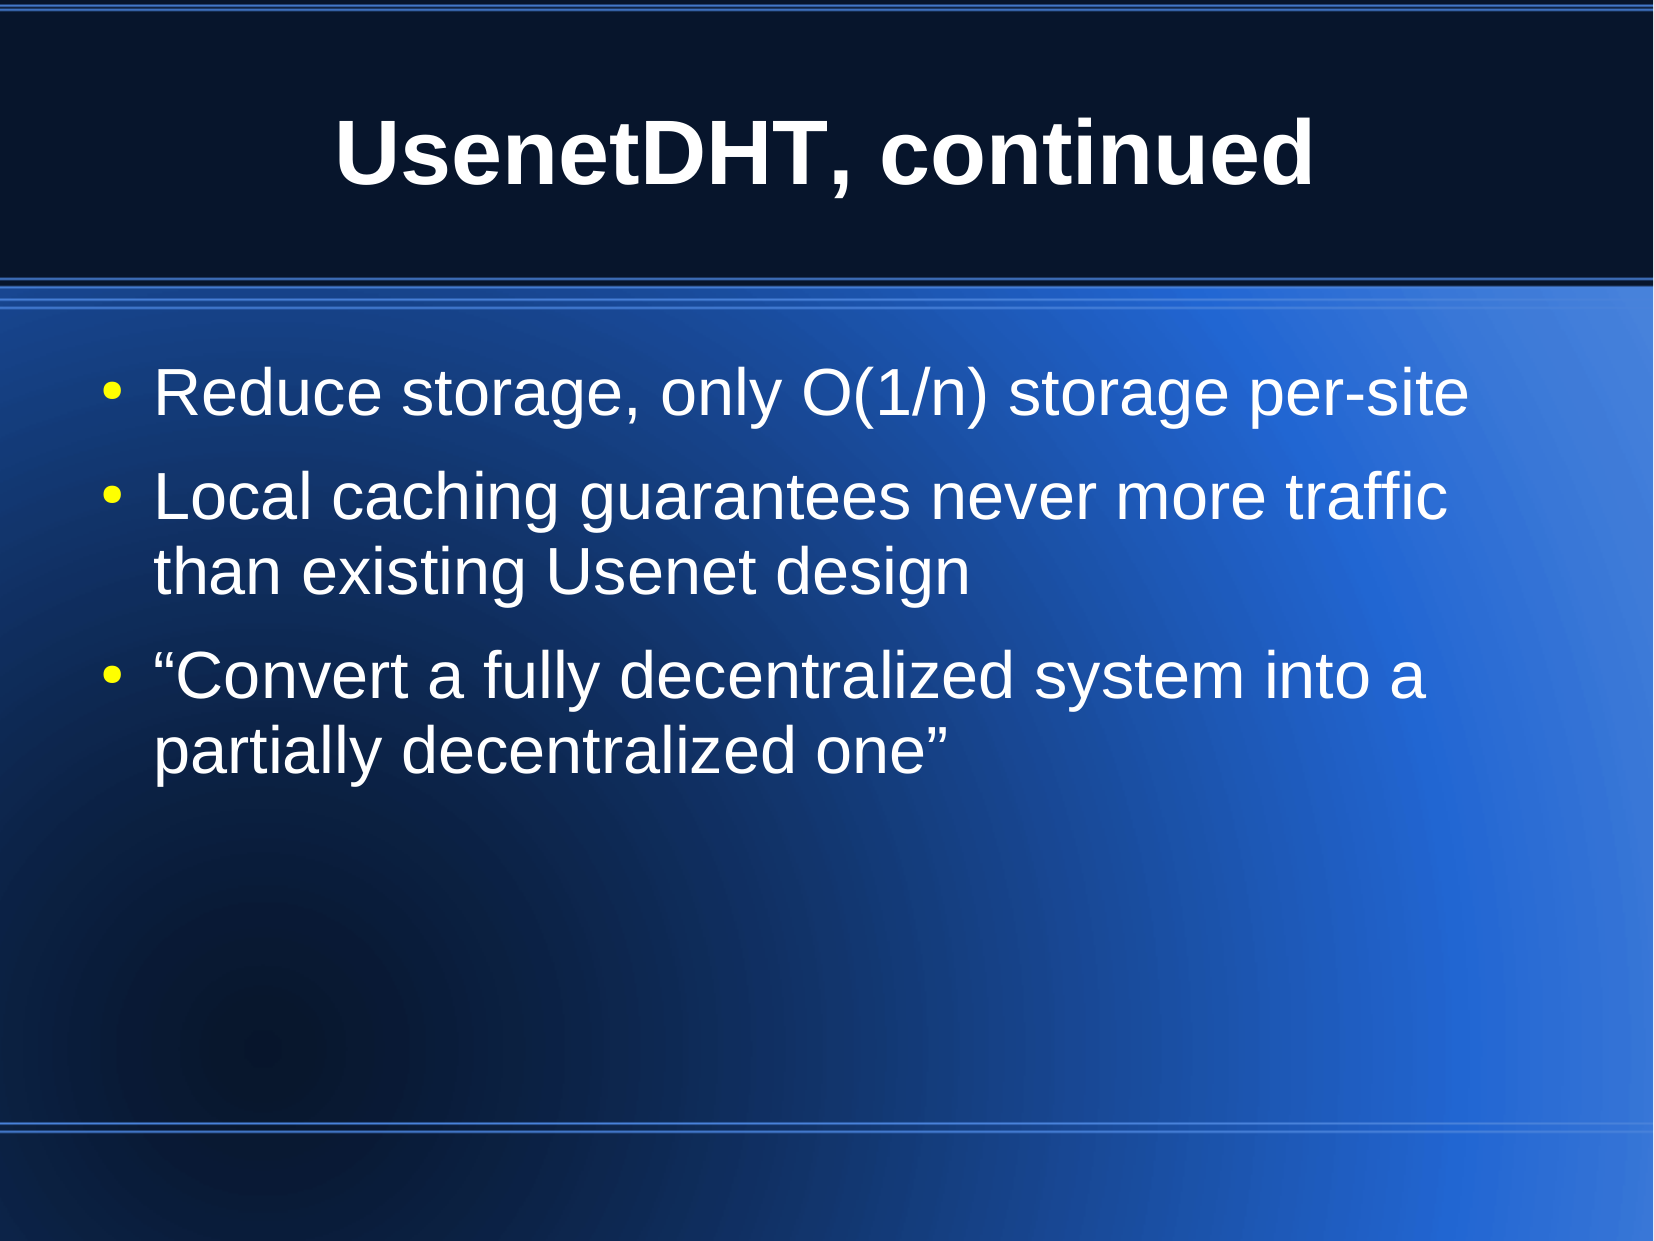

# UsenetDHT, continued
Reduce storage, only O(1/n) storage per-site
Local caching guarantees never more traffic than existing Usenet design
“Convert a fully decentralized system into a partially decentralized one”